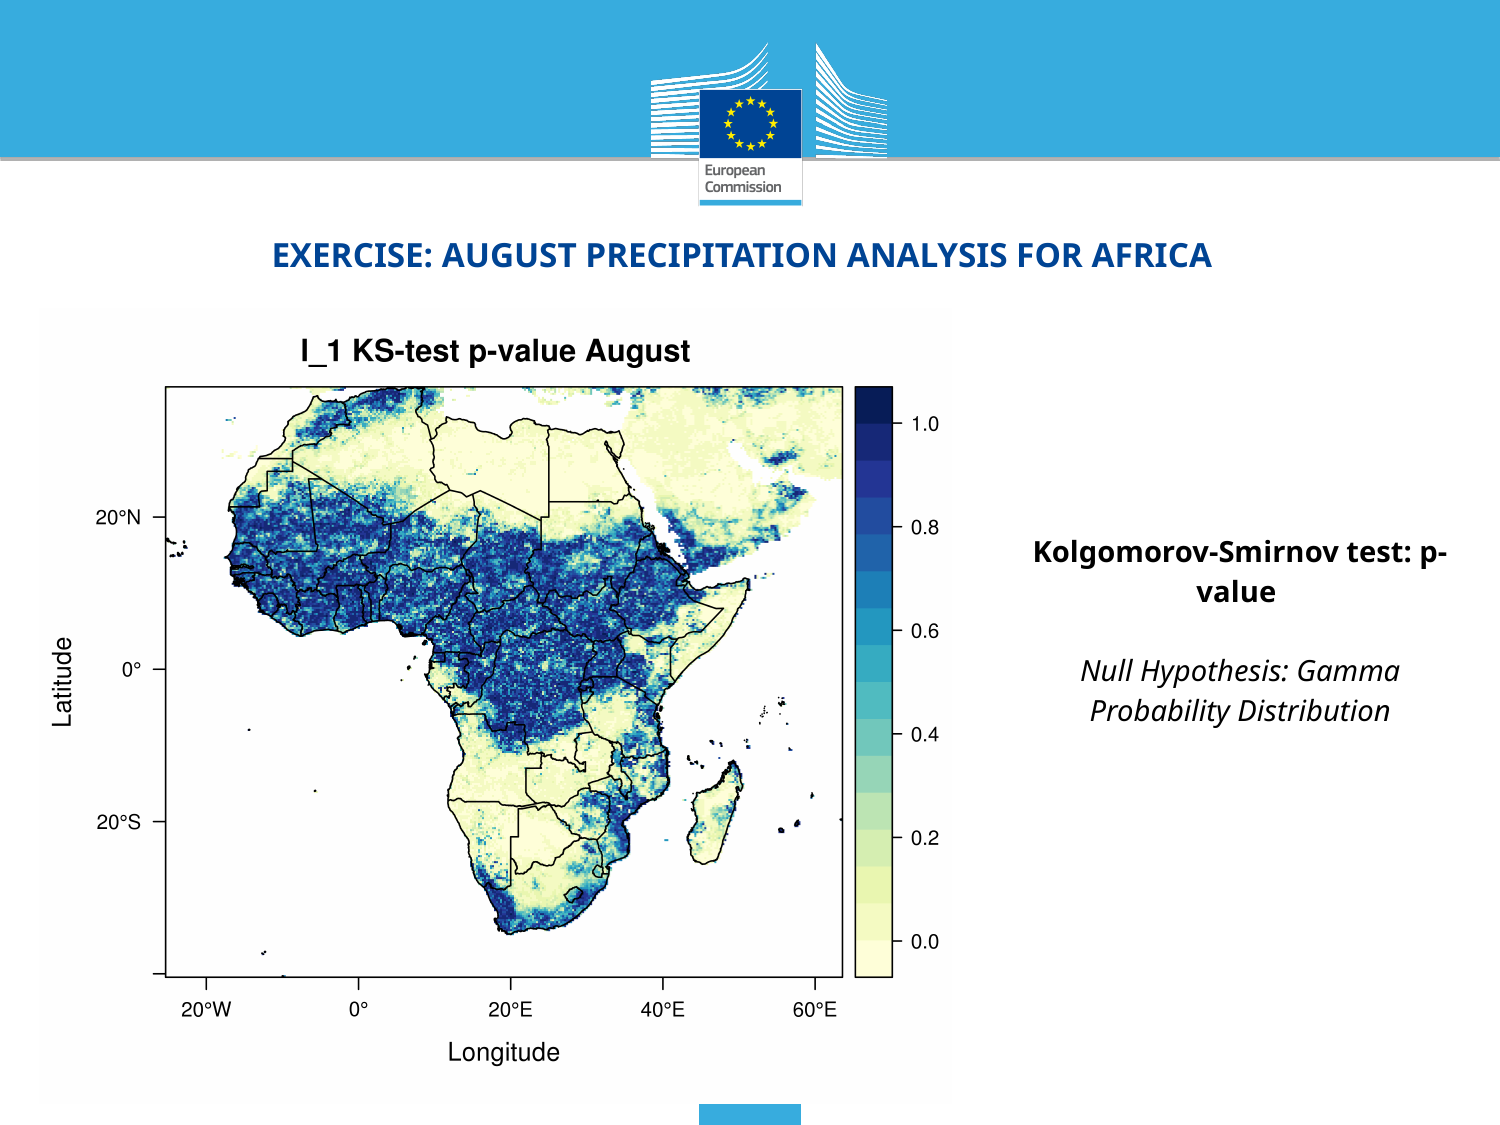

EXERCISE: AUGUST PRECIPITATION ANALYSIS FOR AFRICA
Kolgomorov-Smirnov test: p-value
Null Hypothesis: Gamma Probability Distribution